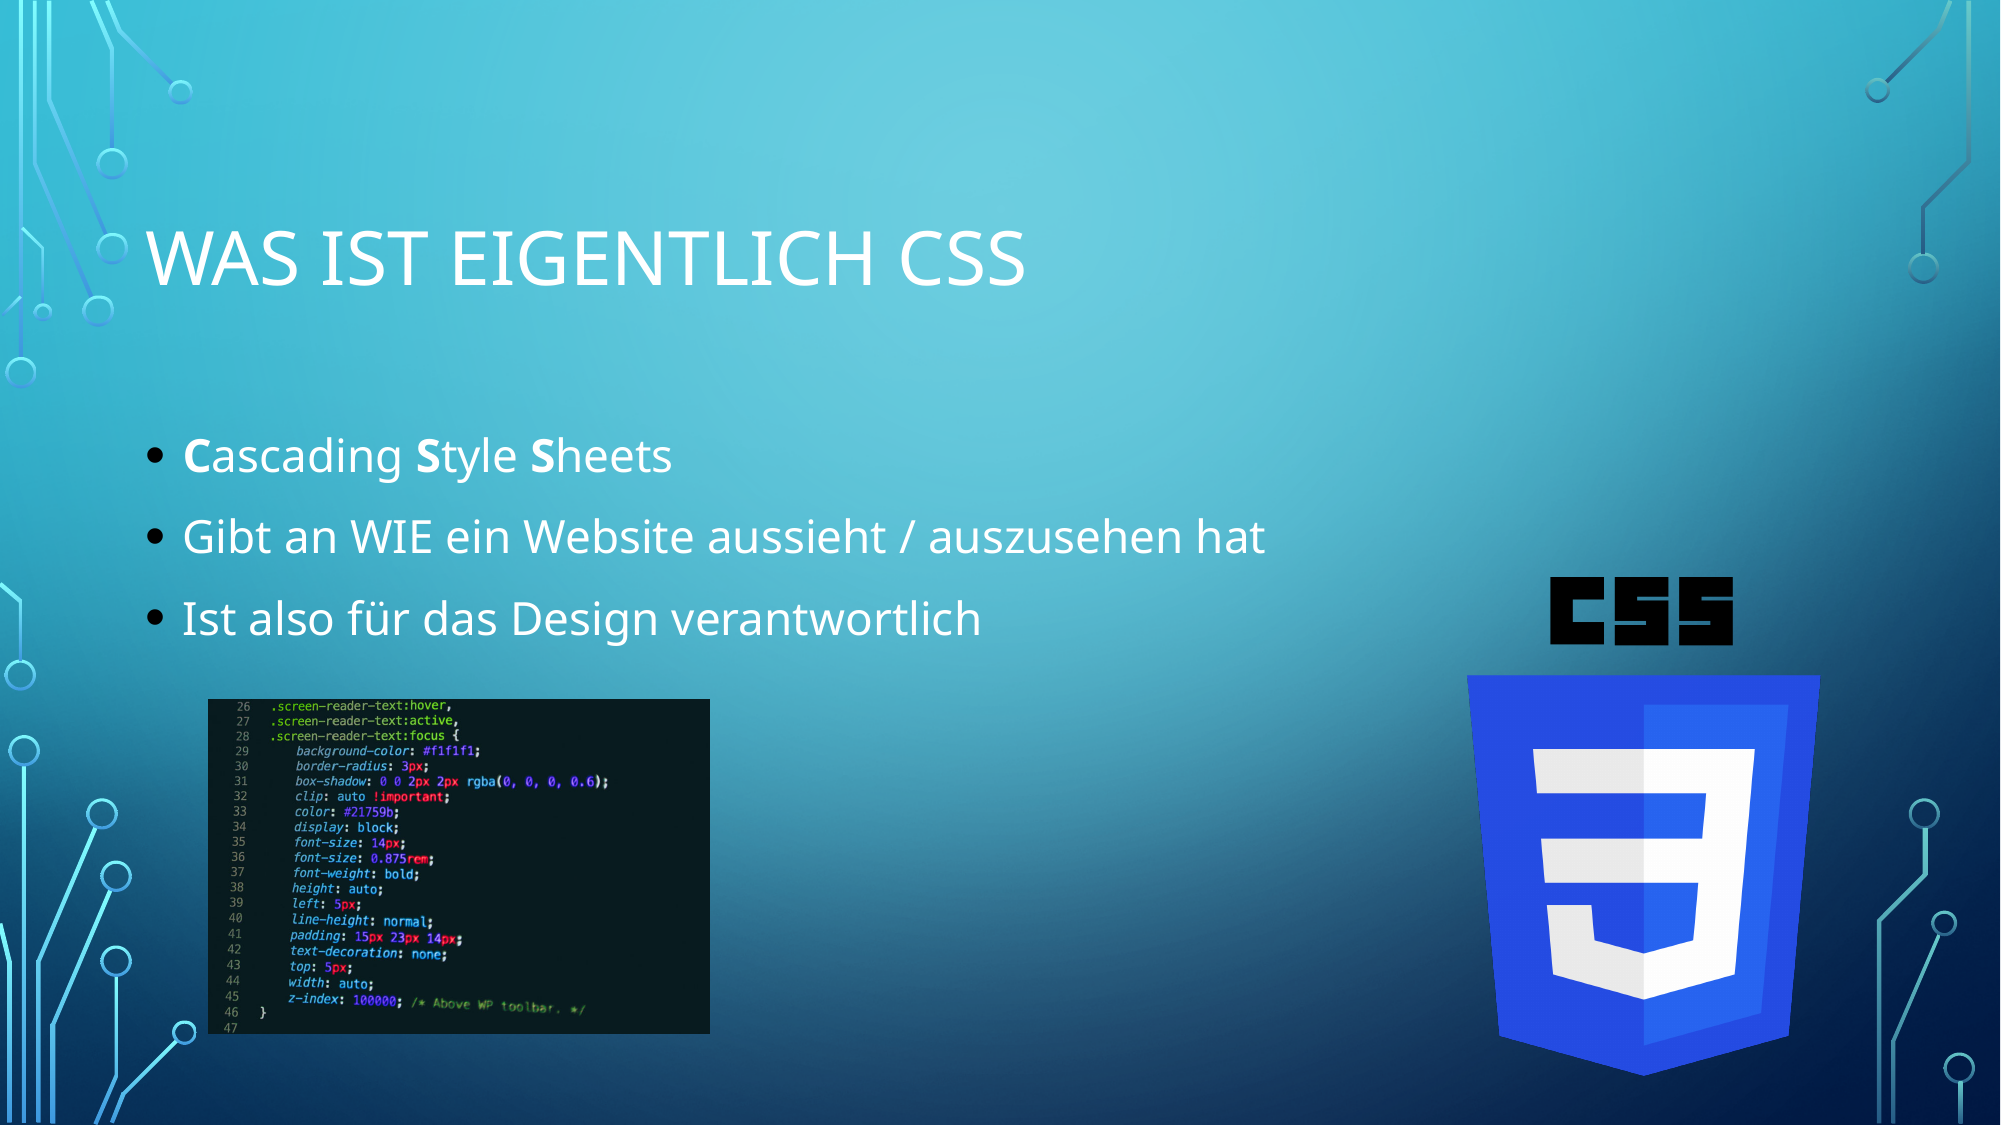

# Was ist eigentlich CSS
Cascading Style Sheets
Gibt an WIE ein Website aussieht / auszusehen hat
Ist also für das Design verantwortlich